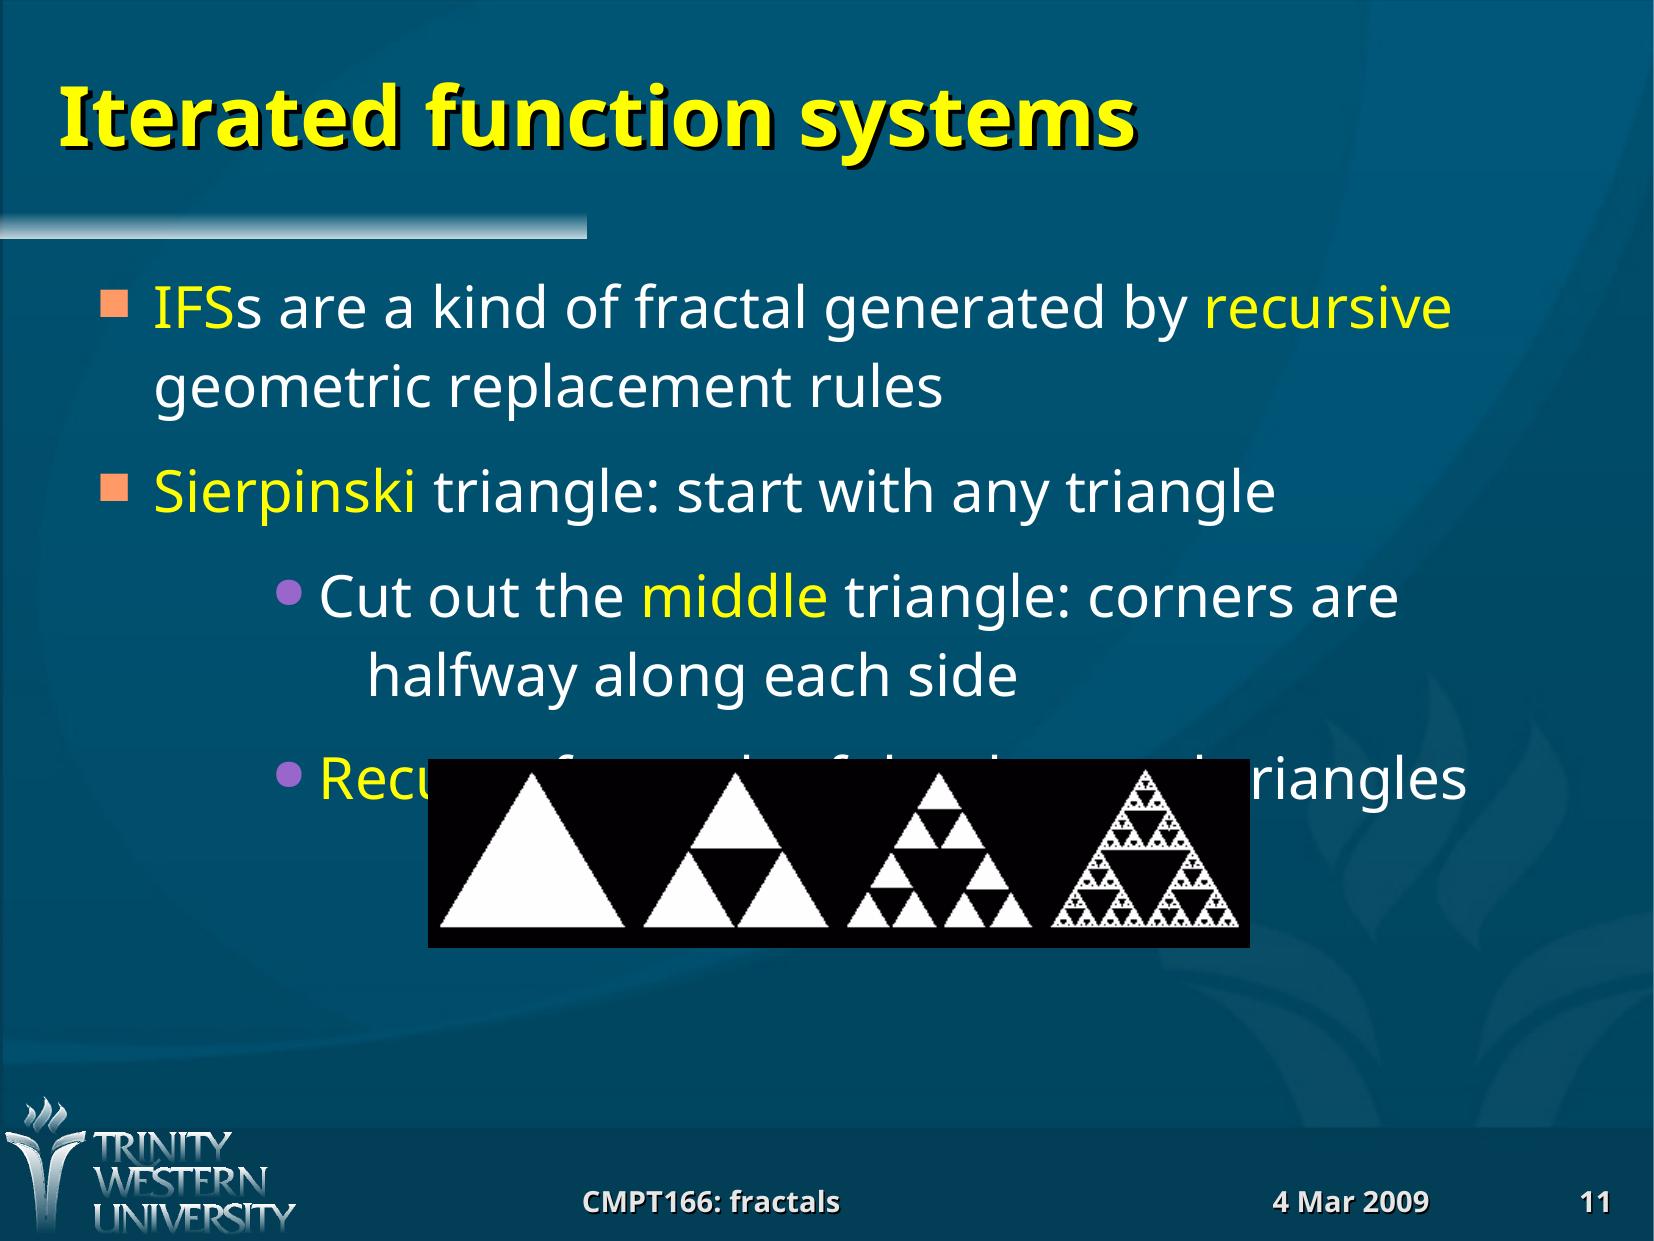

# Iterated function systems
IFSs are a kind of fractal generated by recursive geometric replacement rules
Sierpinski triangle: start with any triangle
Cut out the middle triangle: corners are halfway along each side
Recurse for each of the three subtriangles
CMPT166: fractals
4 Mar 2009
11